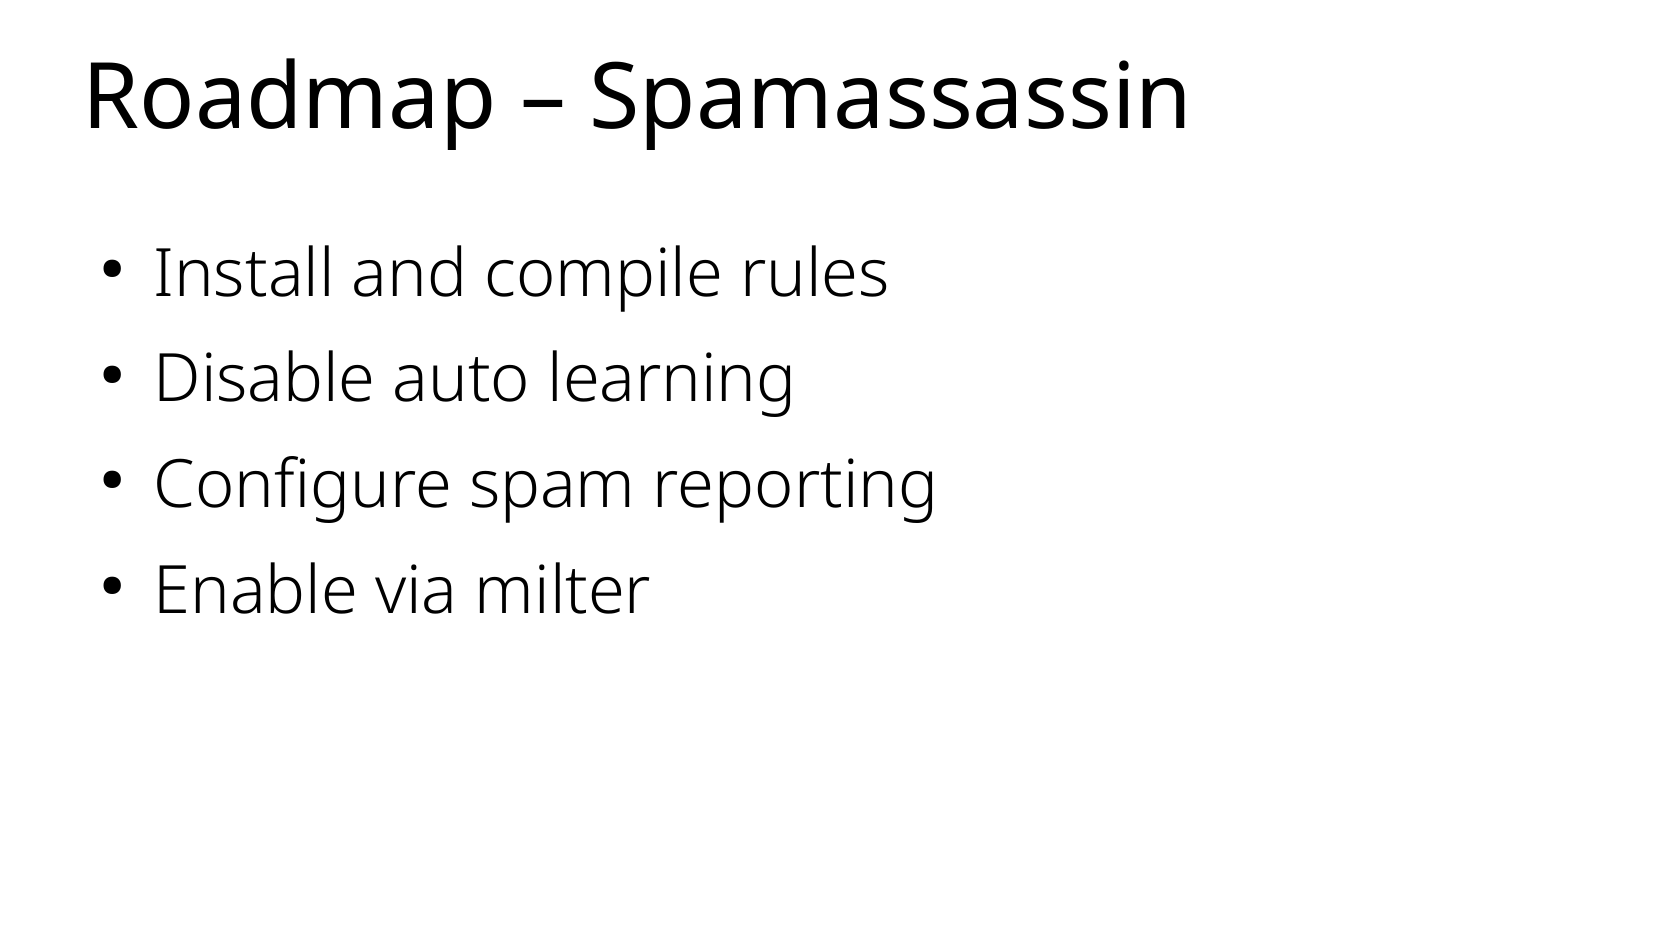

# Roadmap – Spamassassin
Install and compile rules
Disable auto learning
Configure spam reporting
Enable via milter